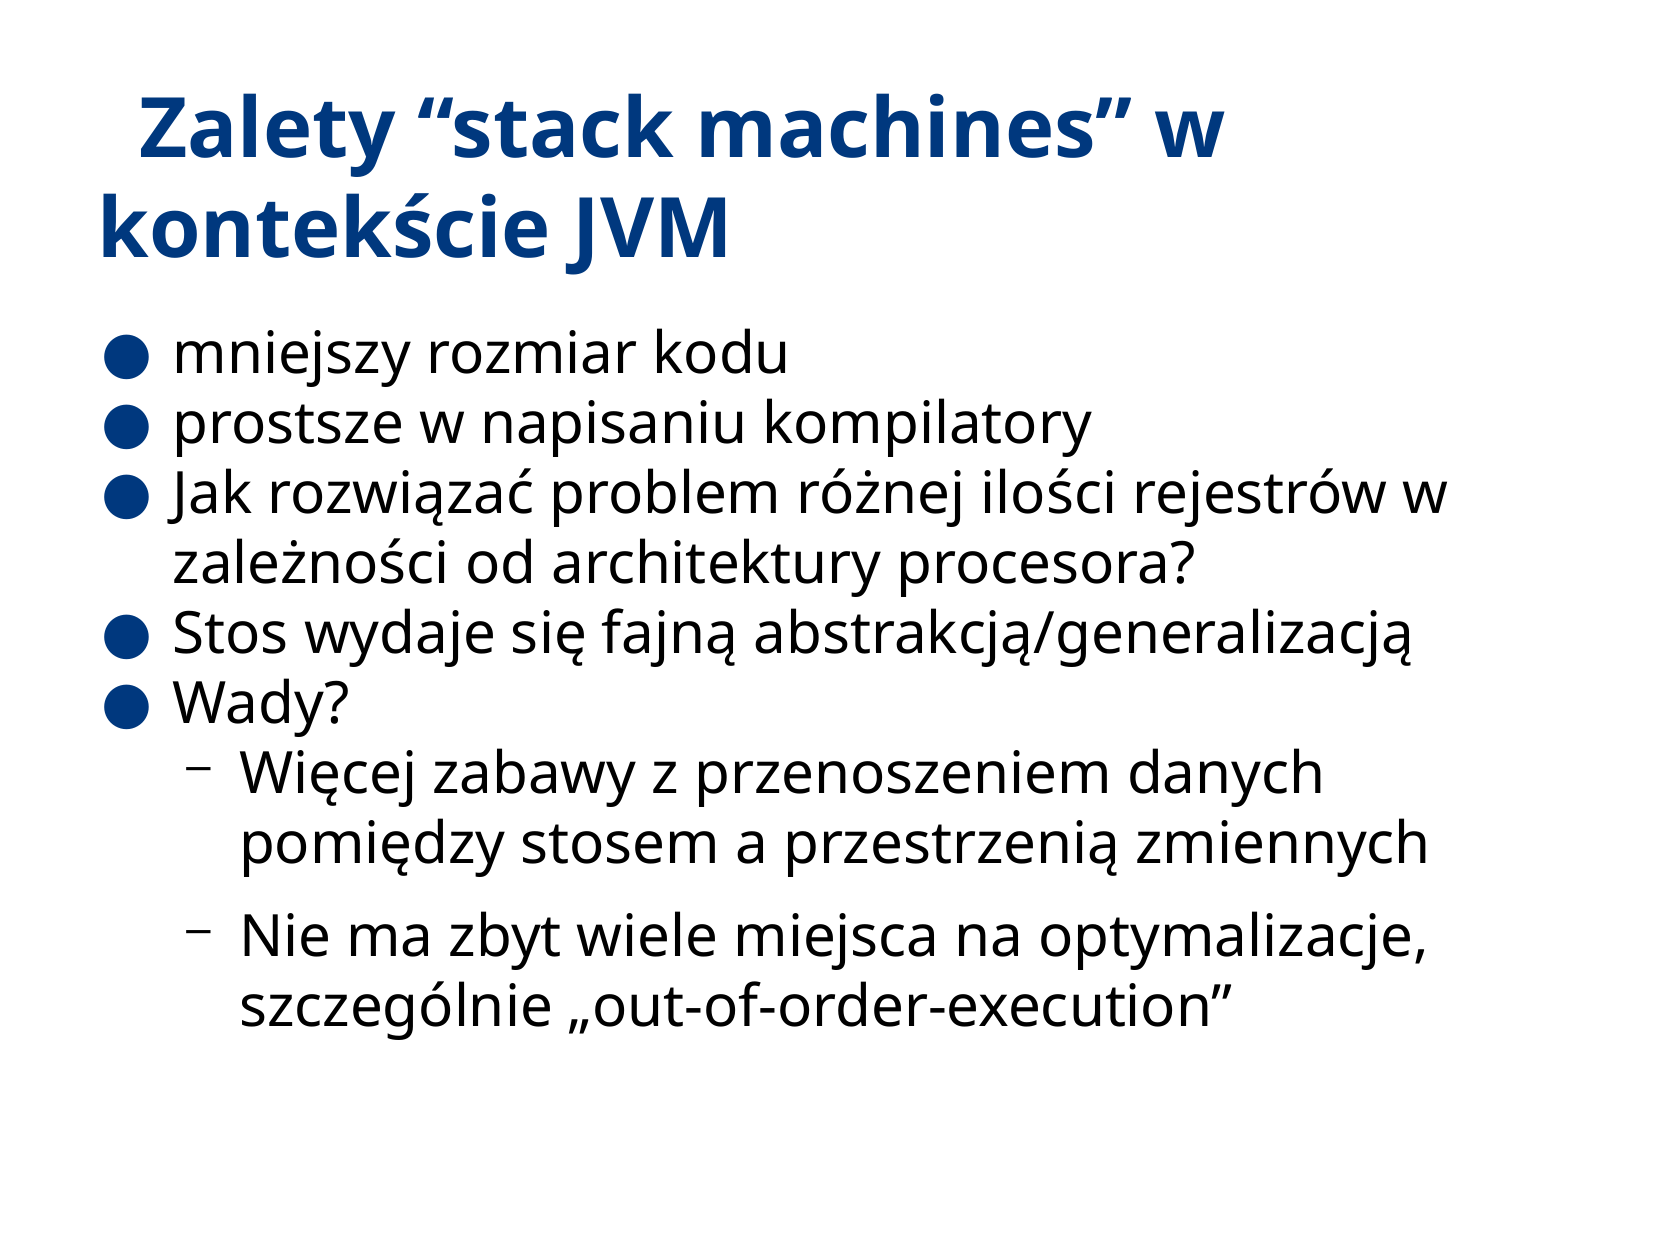

Zalety “stack machines” w kontekście JVM
# mniejszy rozmiar kodu
prostsze w napisaniu kompilatory
Jak rozwiązać problem różnej ilości rejestrów w zależności od architektury procesora?
Stos wydaje się fajną abstrakcją/generalizacją
Wady?
Więcej zabawy z przenoszeniem danych pomiędzy stosem a przestrzenią zmiennych
Nie ma zbyt wiele miejsca na optymalizacje, szczególnie „out-of-order-execution”